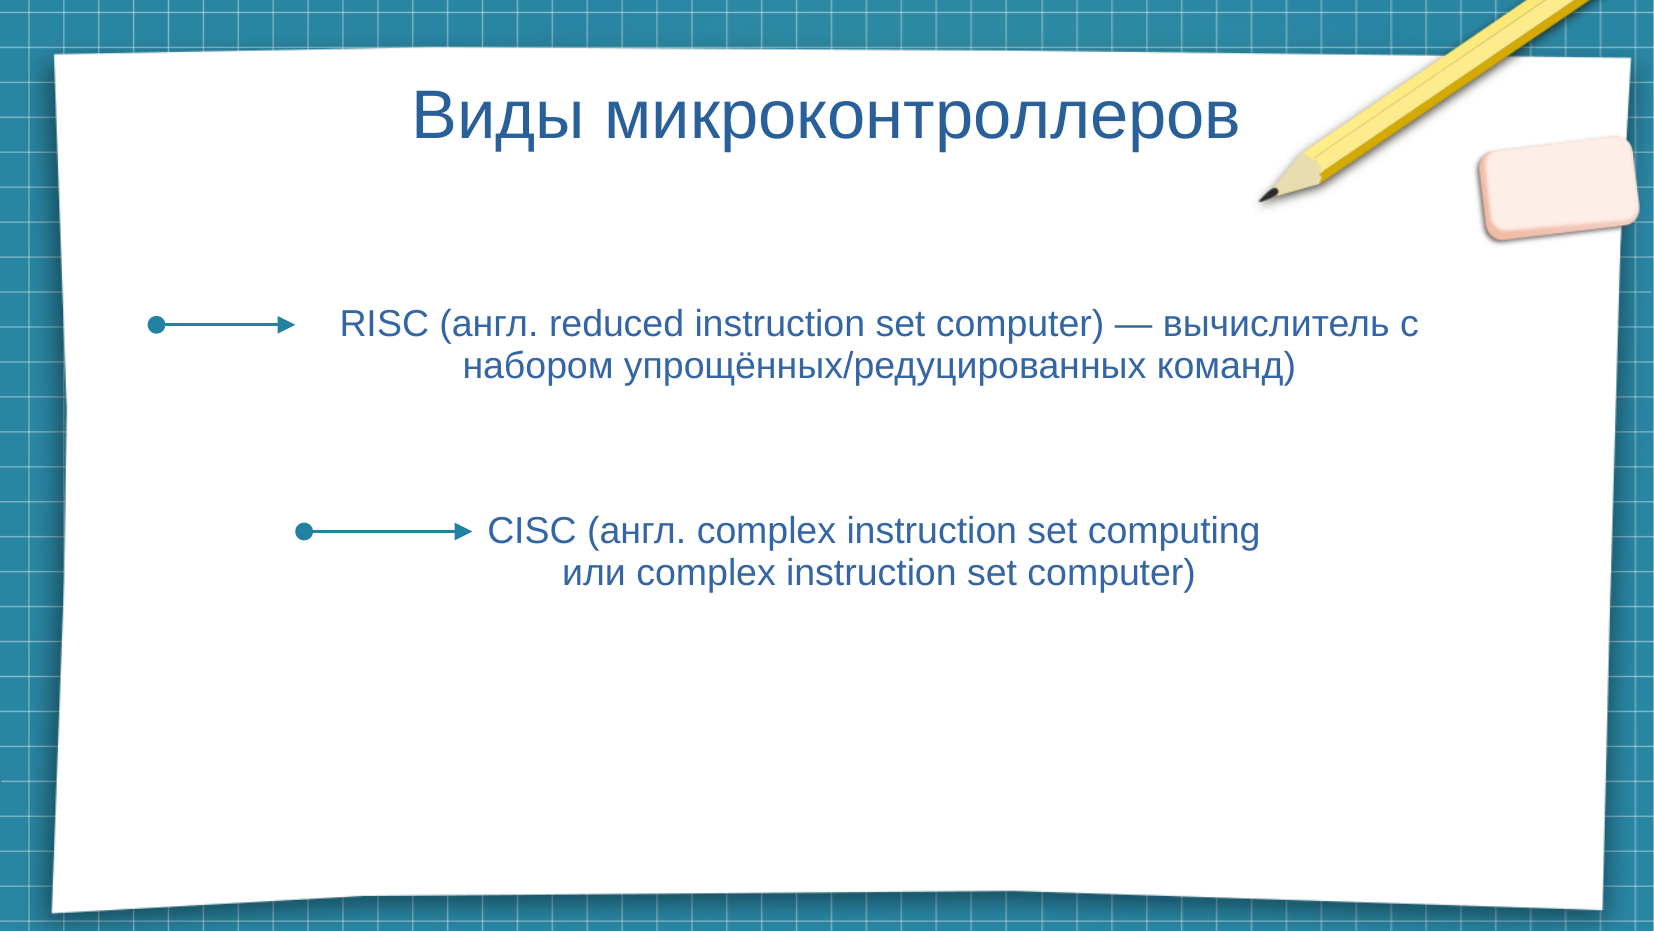

# Виды микроконтроллеров
RISC (англ. reduced instruction set computer) — вычислитель с набором упрощённых/редуцированных команд)
CISC (англ. complex instruction set computing
или complex instruction set computer)